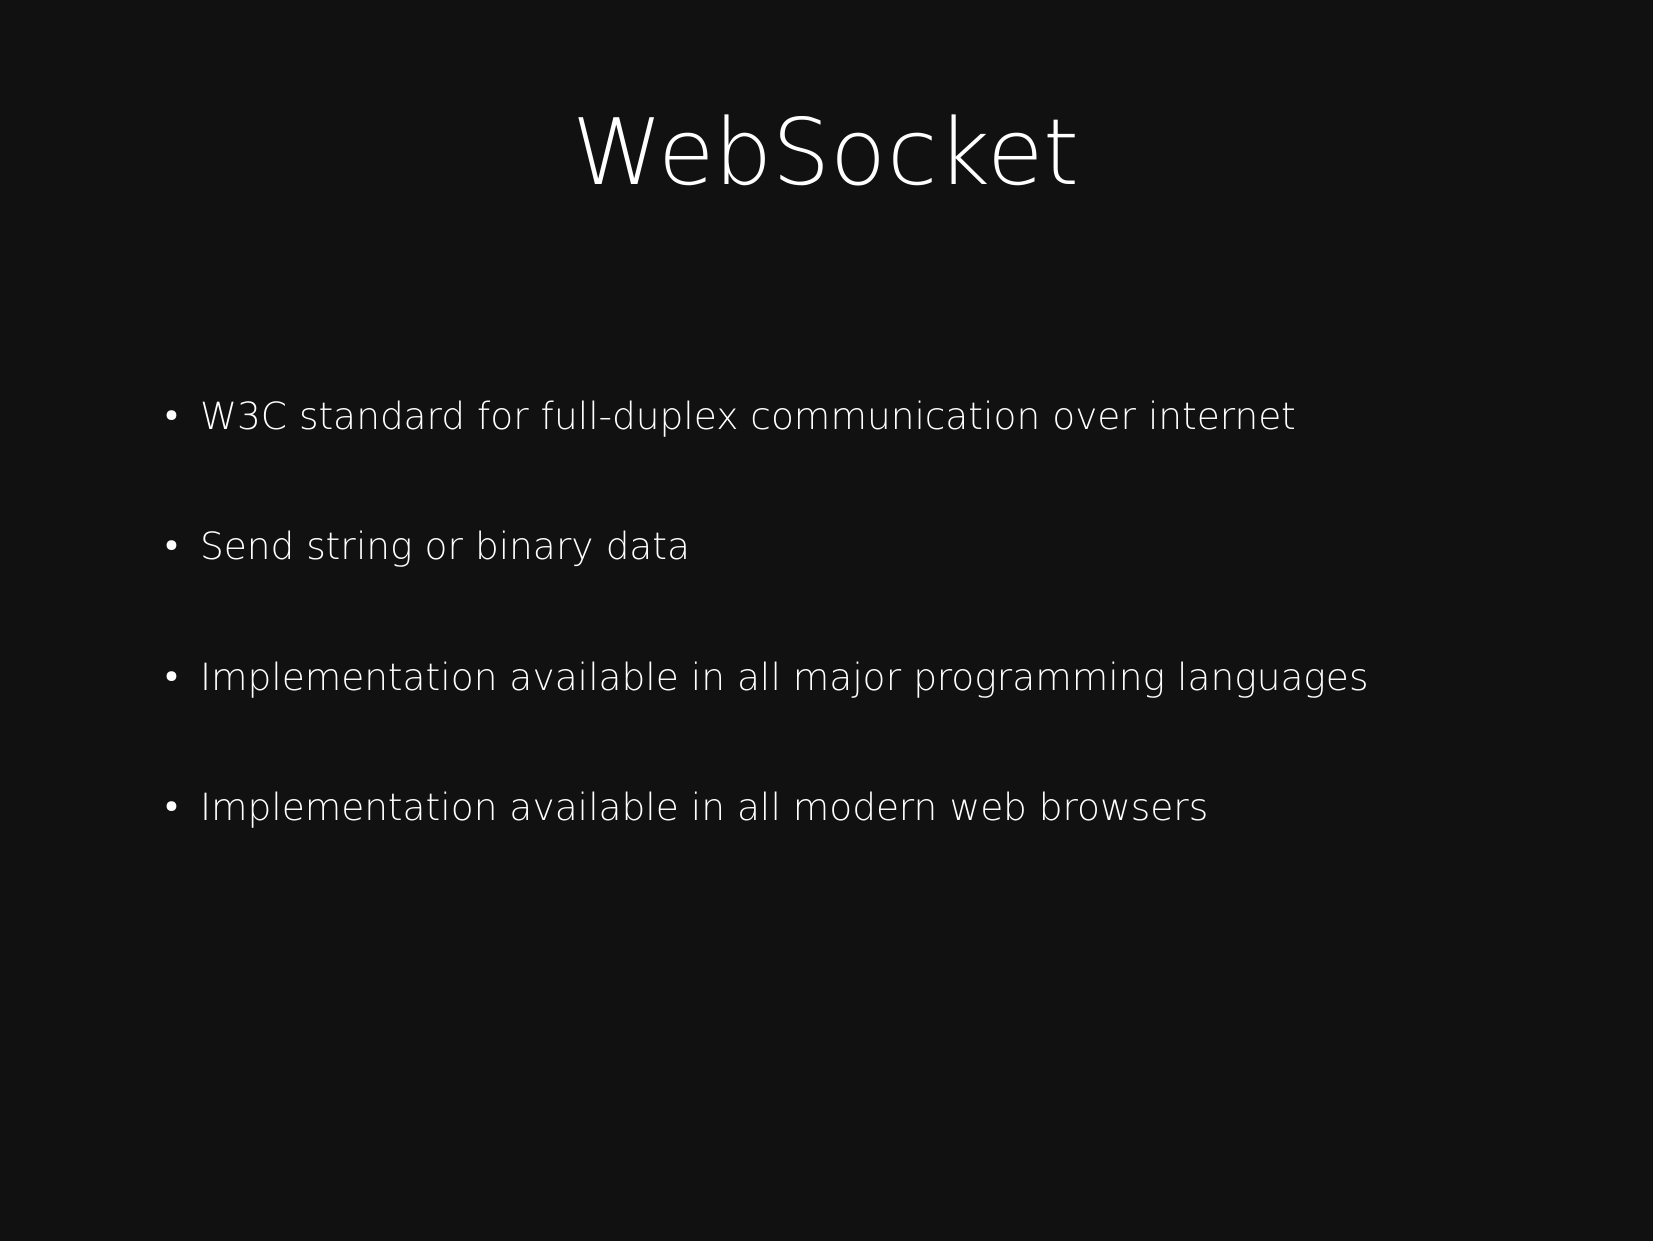

# WebSocket
W3C standard for full-duplex communication over internet
Send string or binary data
Implementation available in all major programming languages
Implementation available in all modern web browsers